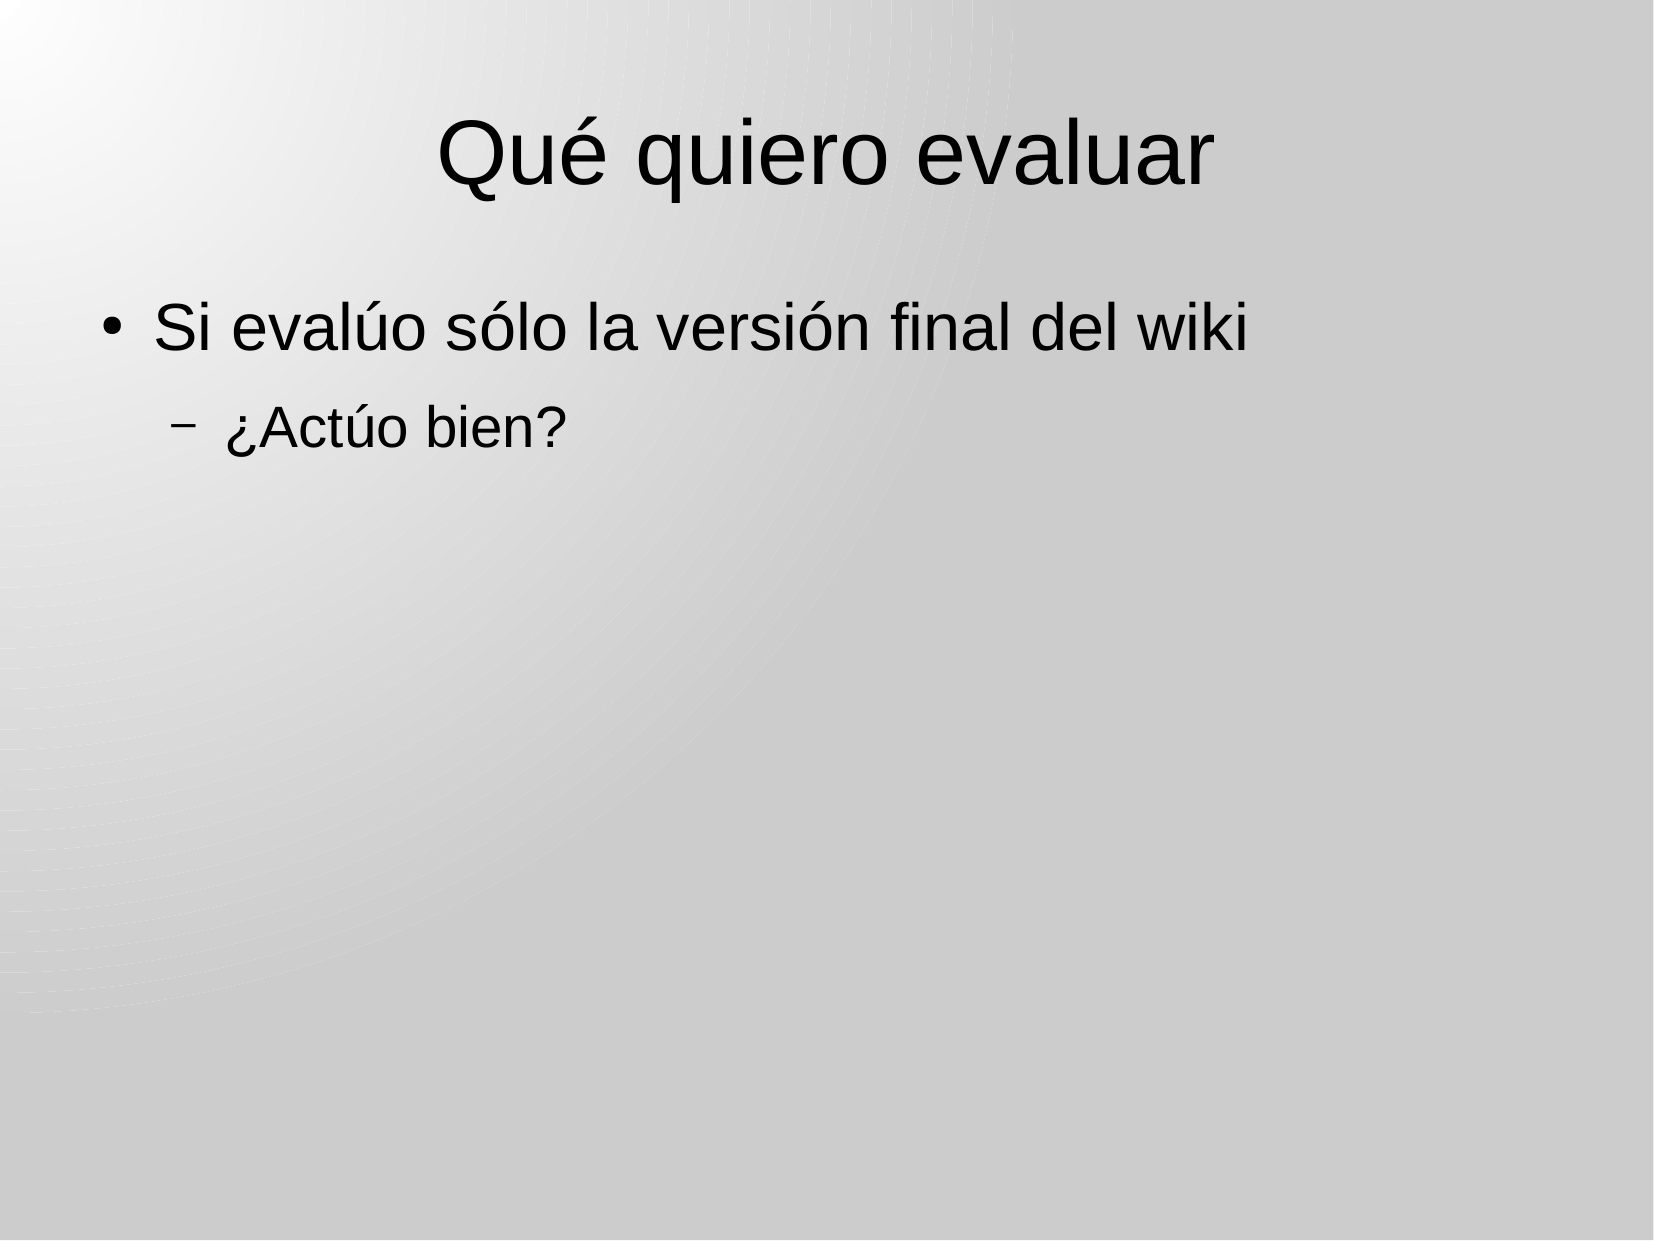

# Qué quiero evaluar
Si evalúo sólo la versión final del wiki
¿Actúo bien?